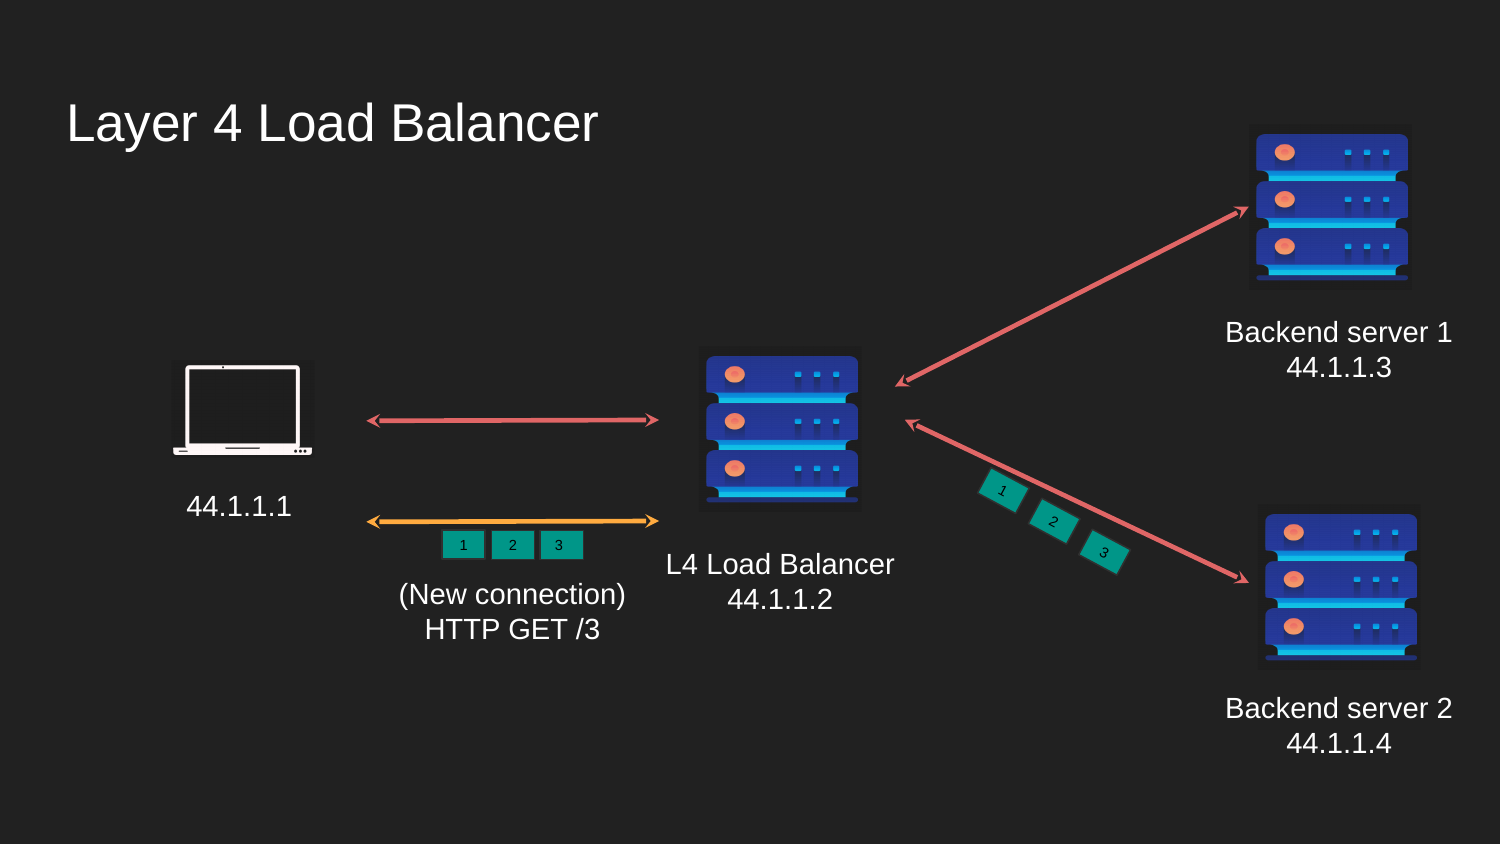

# Layer 4 Load Balancer
Backend server 1
44.1.1.3
44.1.1.1
1
2
1
L4 Load Balancer
44.1.1.2
2
3
3
(New connection)
HTTP GET /3
Backend server 2
44.1.1.4